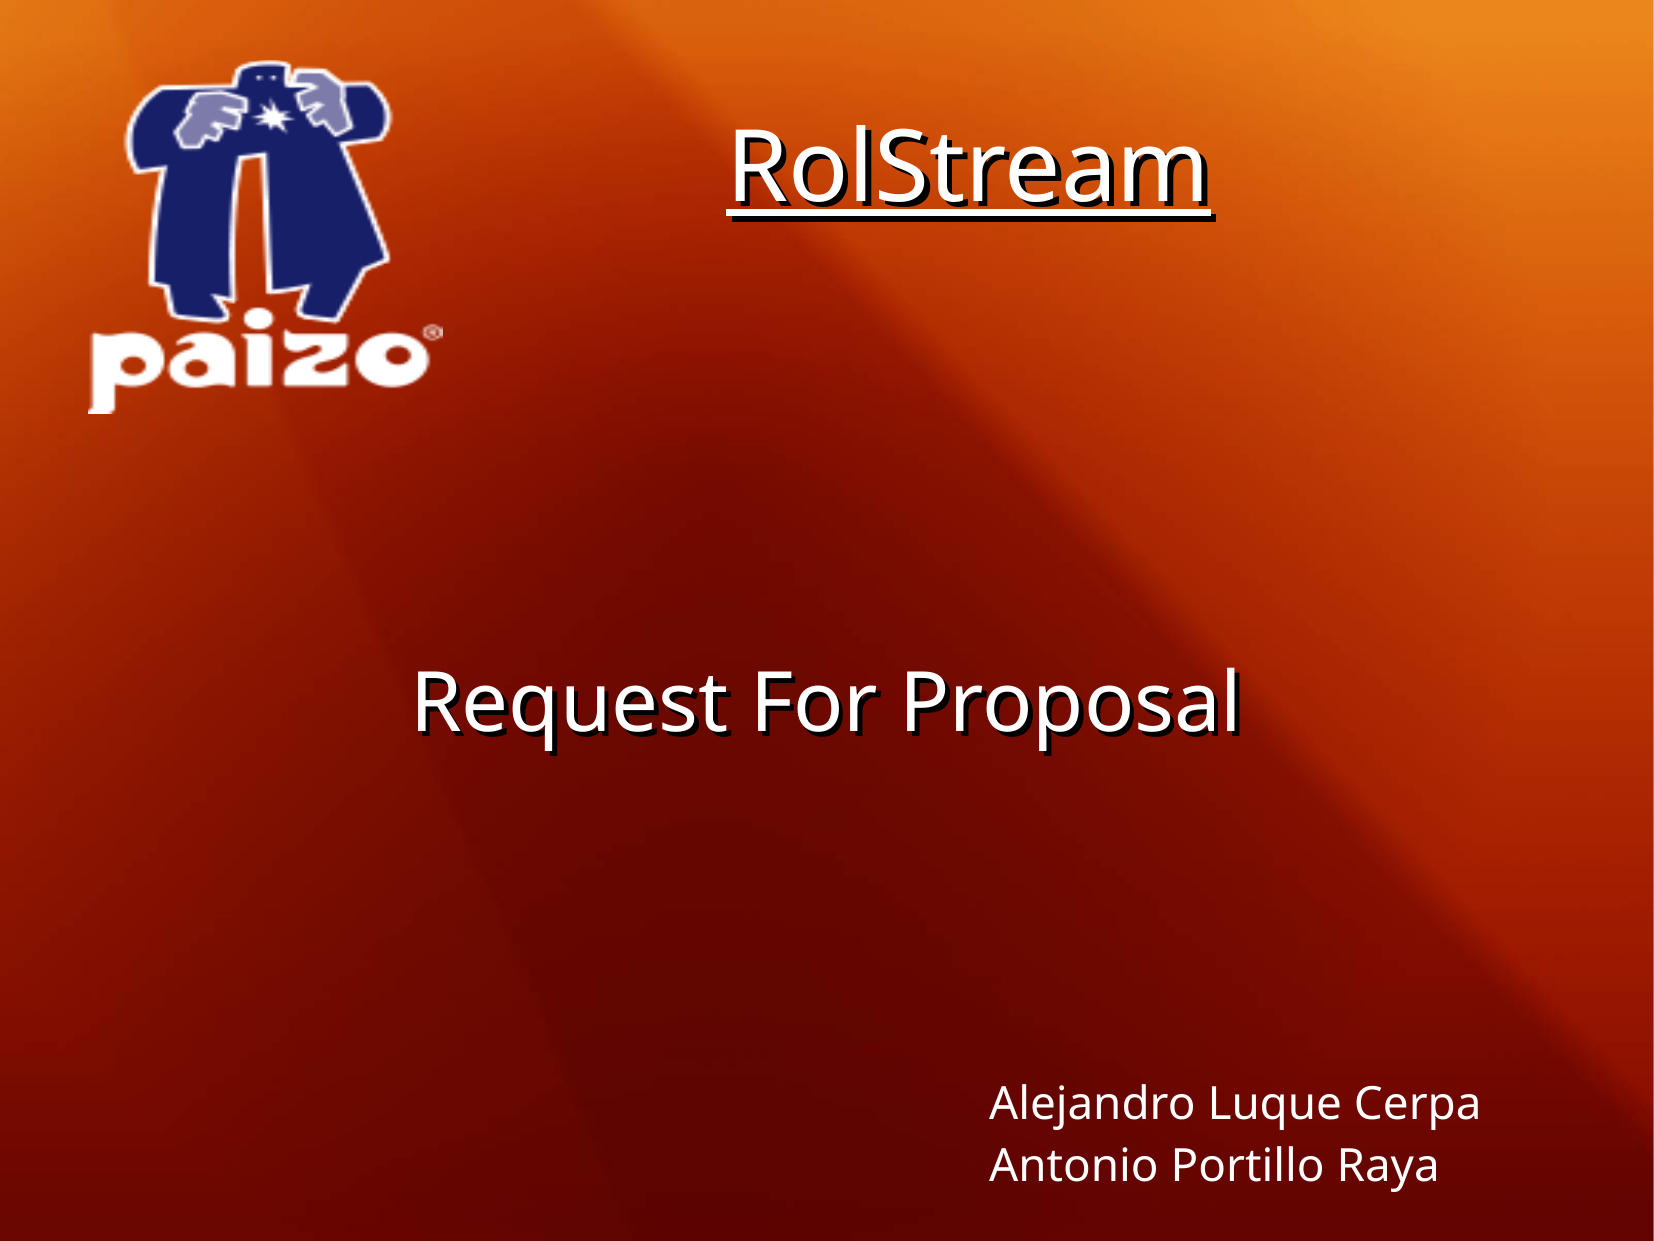

# RolStream
Request For Proposal
Alejandro Luque Cerpa
Antonio Portillo Raya